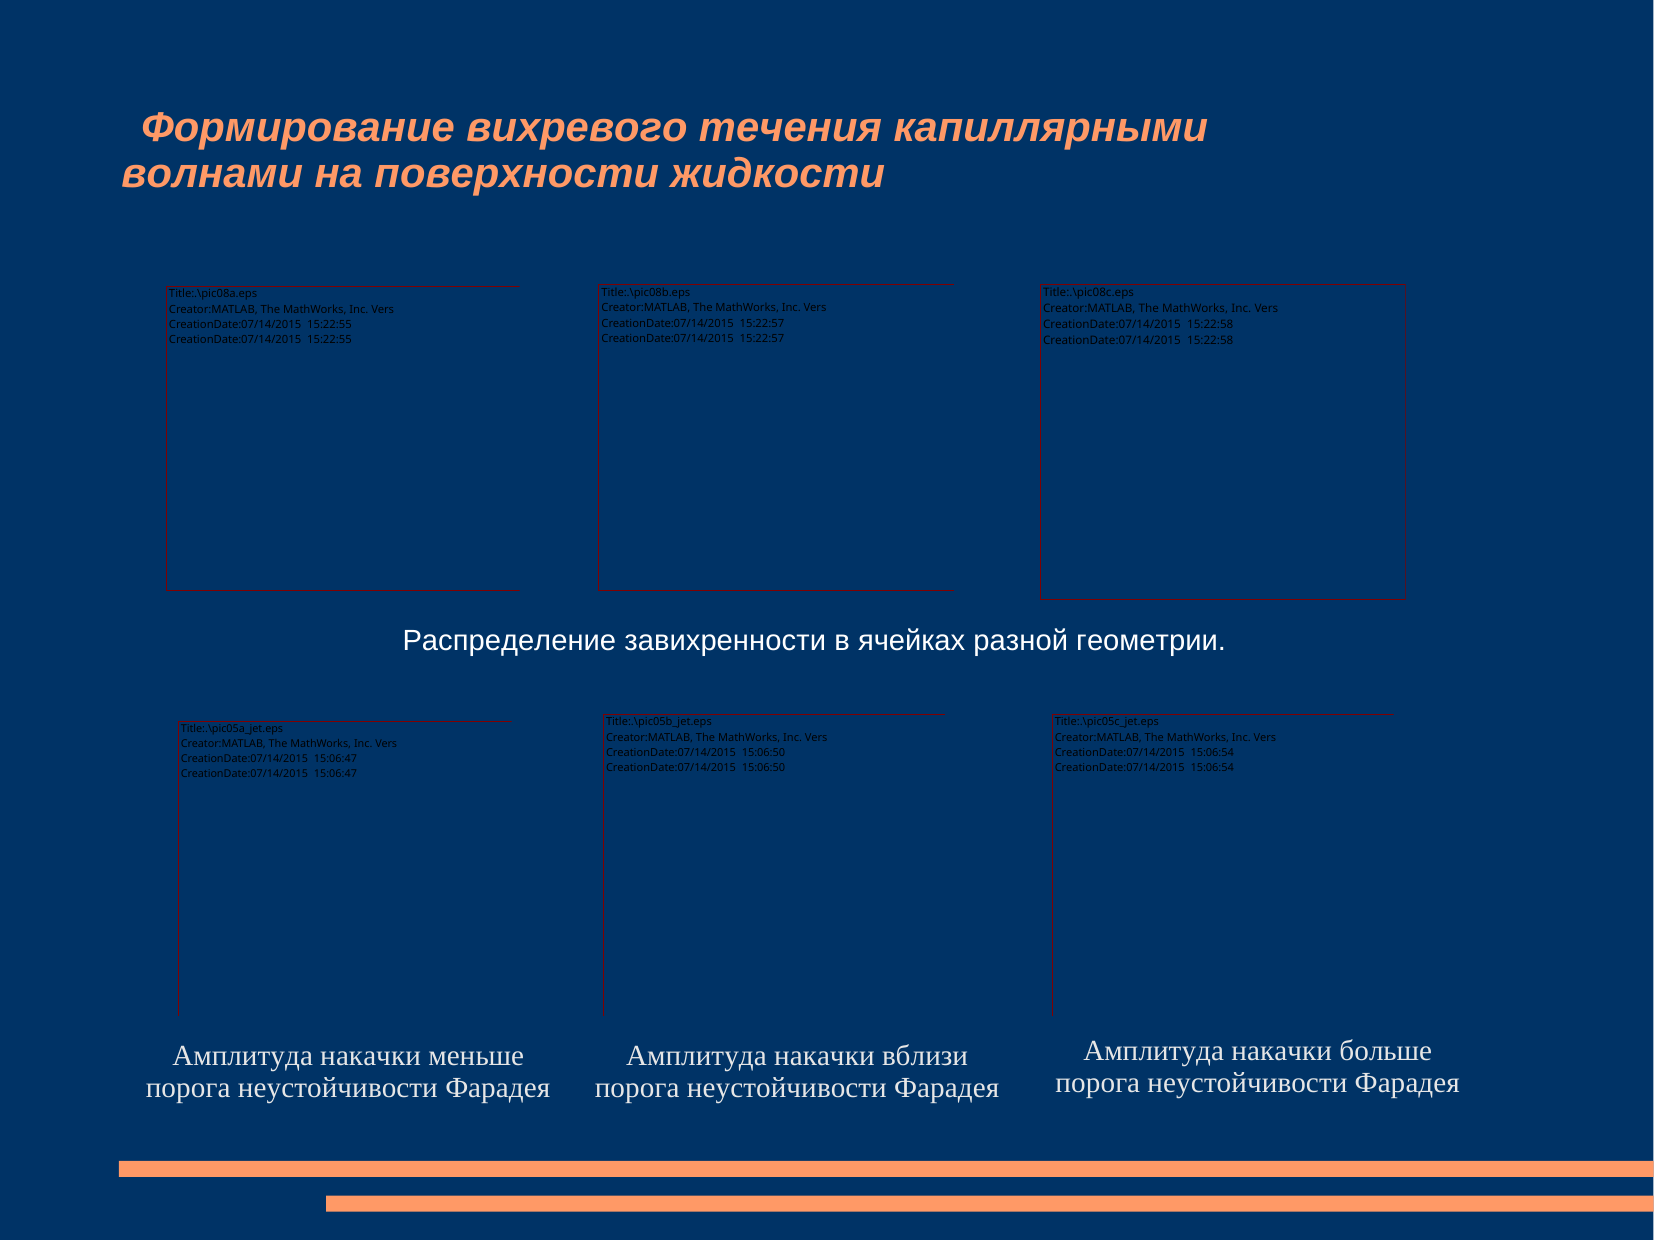

# Формирование вихревого течения капиллярными волнами на поверхности жидкости
Распределение завихренности в ячейках разной геометрии.
Амплитуда накачки больше порога неустойчивости Фарадея
Амплитуда накачки меньше порога неустойчивости Фарадея
Амплитуда накачки вблизи порога неустойчивости Фарадея